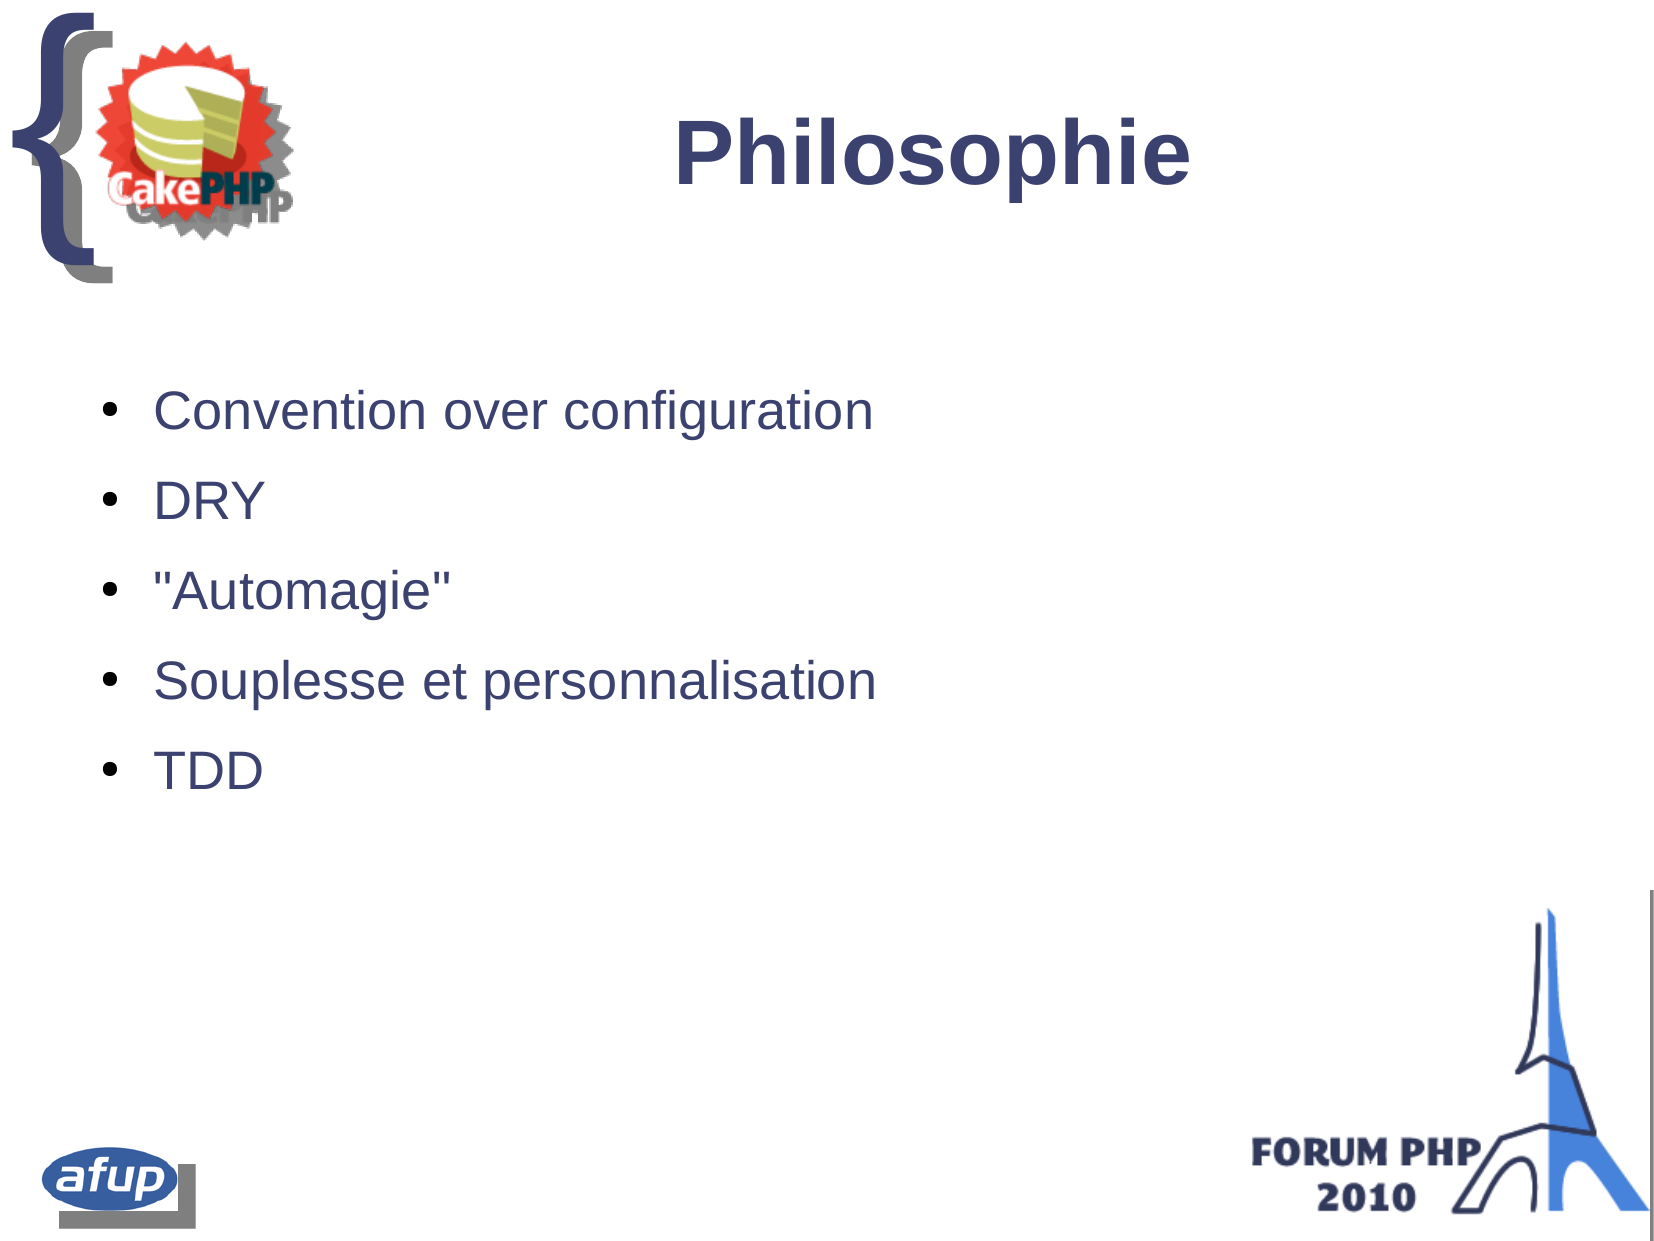

# Philosophie
Convention over configuration
DRY
"Automagie"
Souplesse et personnalisation
TDD